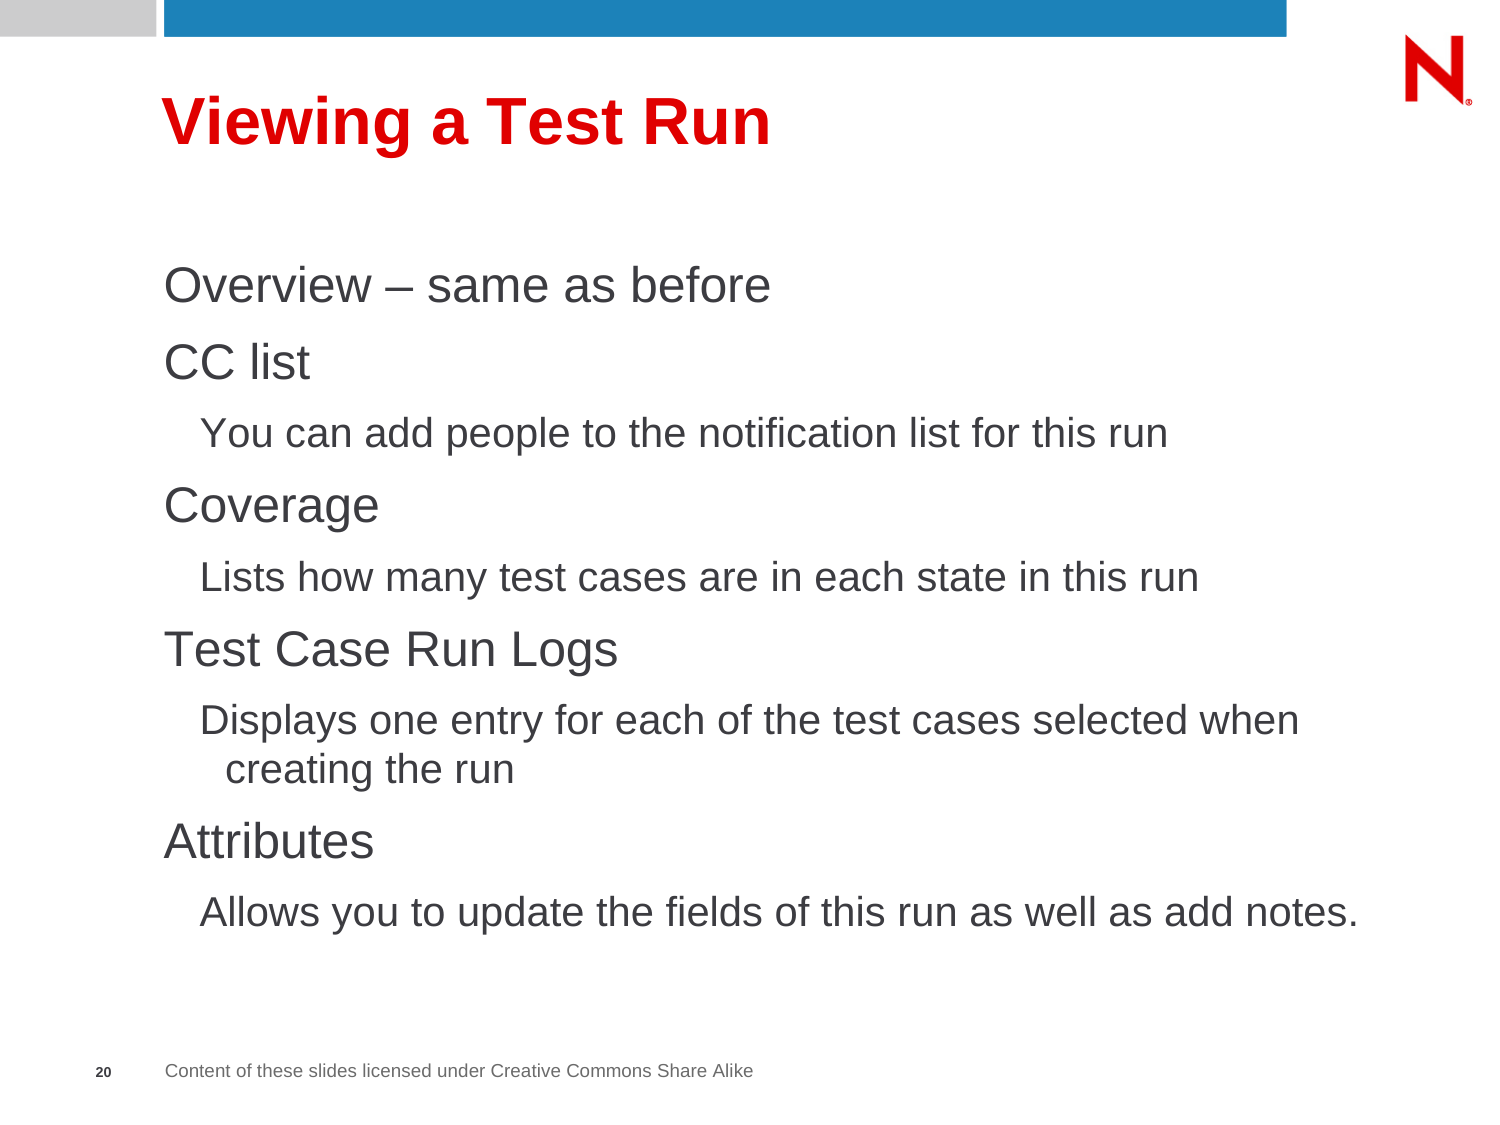

# Viewing a Test Run
Overview – same as before
CC list
You can add people to the notification list for this run
Coverage
Lists how many test cases are in each state in this run
Test Case Run Logs
Displays one entry for each of the test cases selected when creating the run
Attributes
Allows you to update the fields of this run as well as add notes.